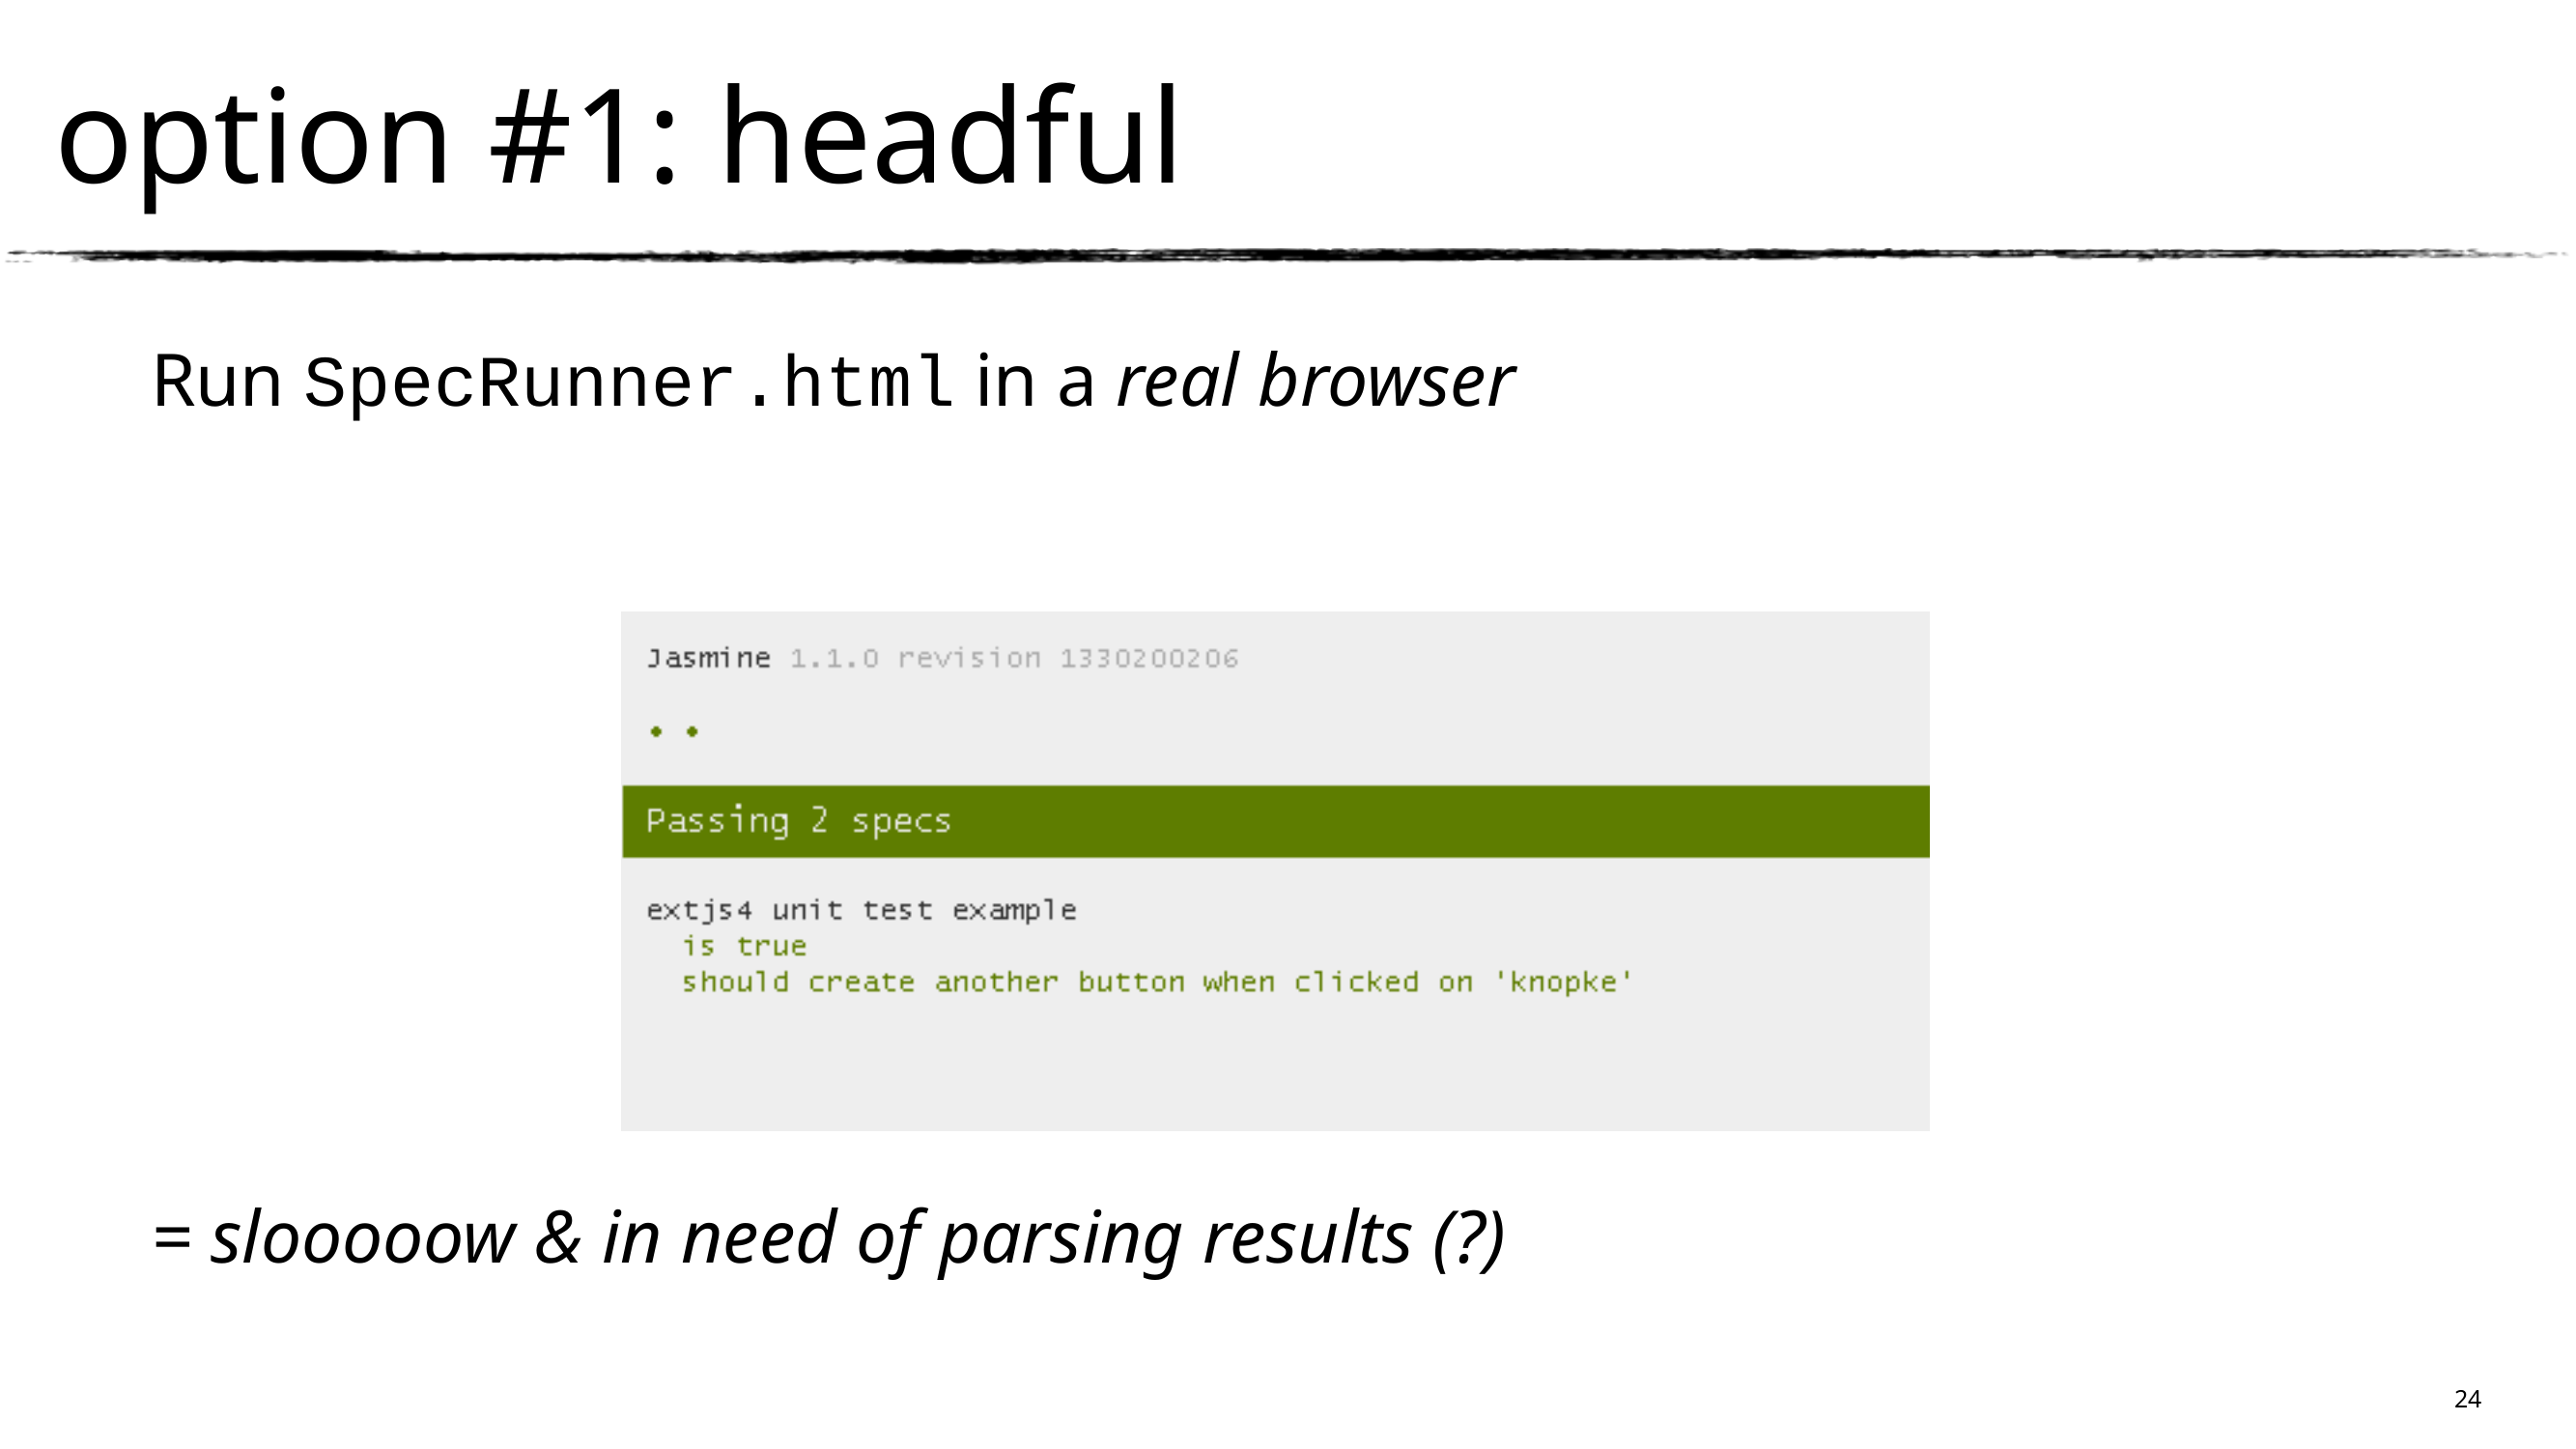

option #1: headful
Run SpecRunner.html in a real browser
= slooooow & in need of parsing results (?)